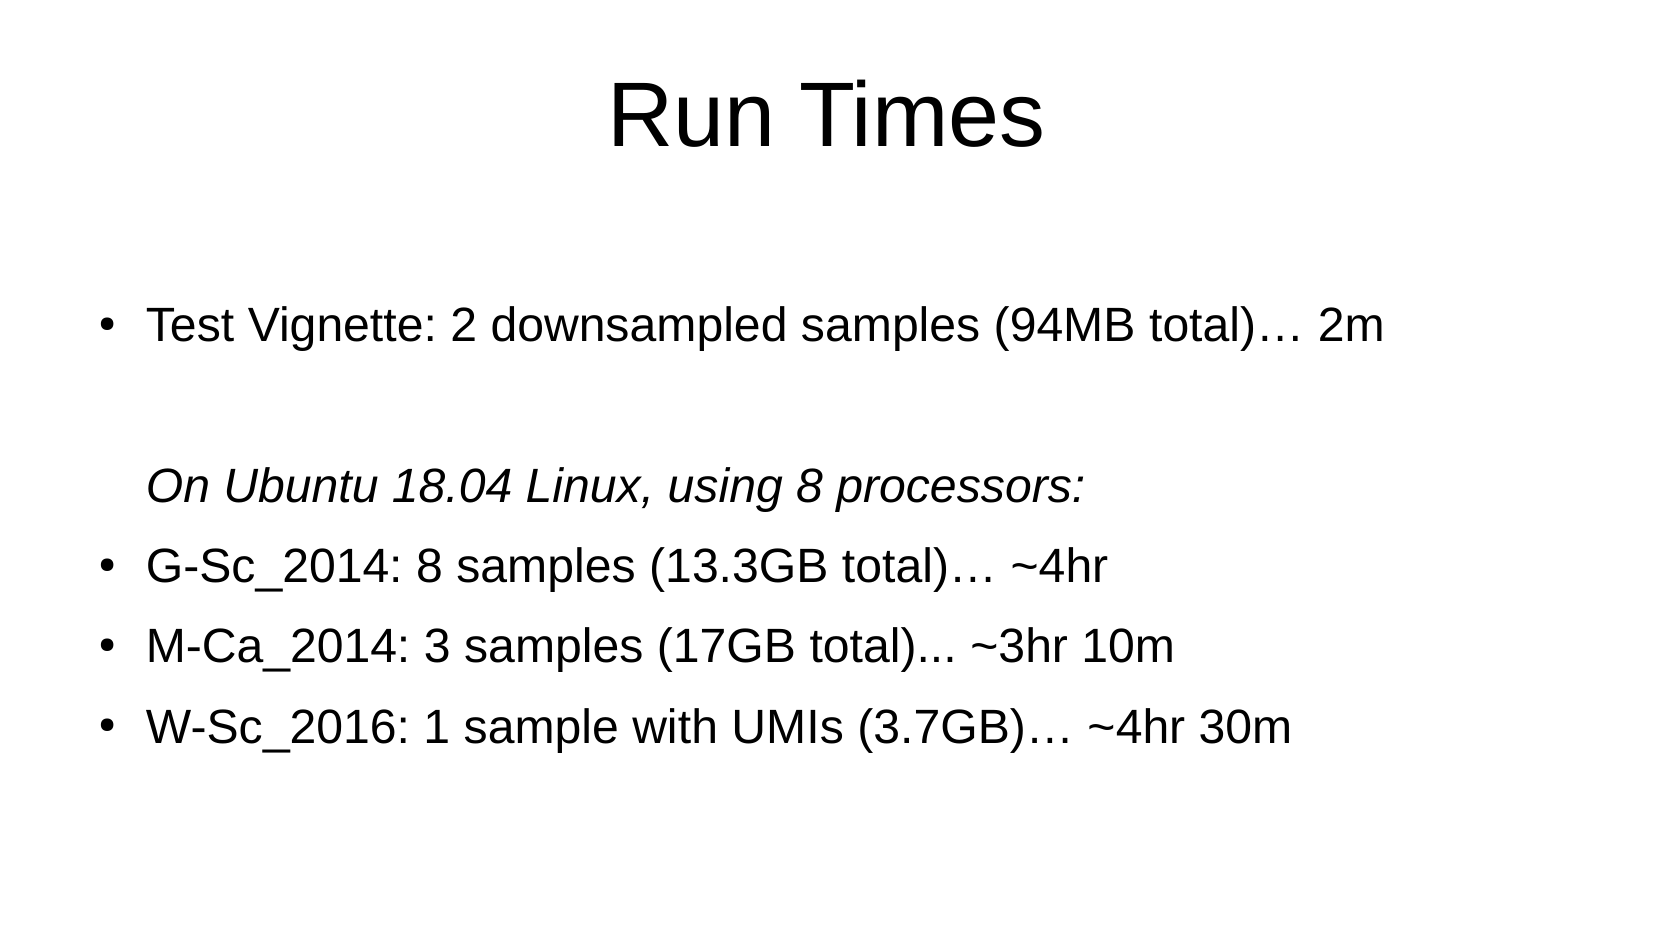

# Run Times
Test Vignette: 2 downsampled samples (94MB total)… 2m
On Ubuntu 18.04 Linux, using 8 processors:
G-Sc_2014: 8 samples (13.3GB total)… ~4hr
M-Ca_2014: 3 samples (17GB total)... ~3hr 10m
W-Sc_2016: 1 sample with UMIs (3.7GB)… ~4hr 30m